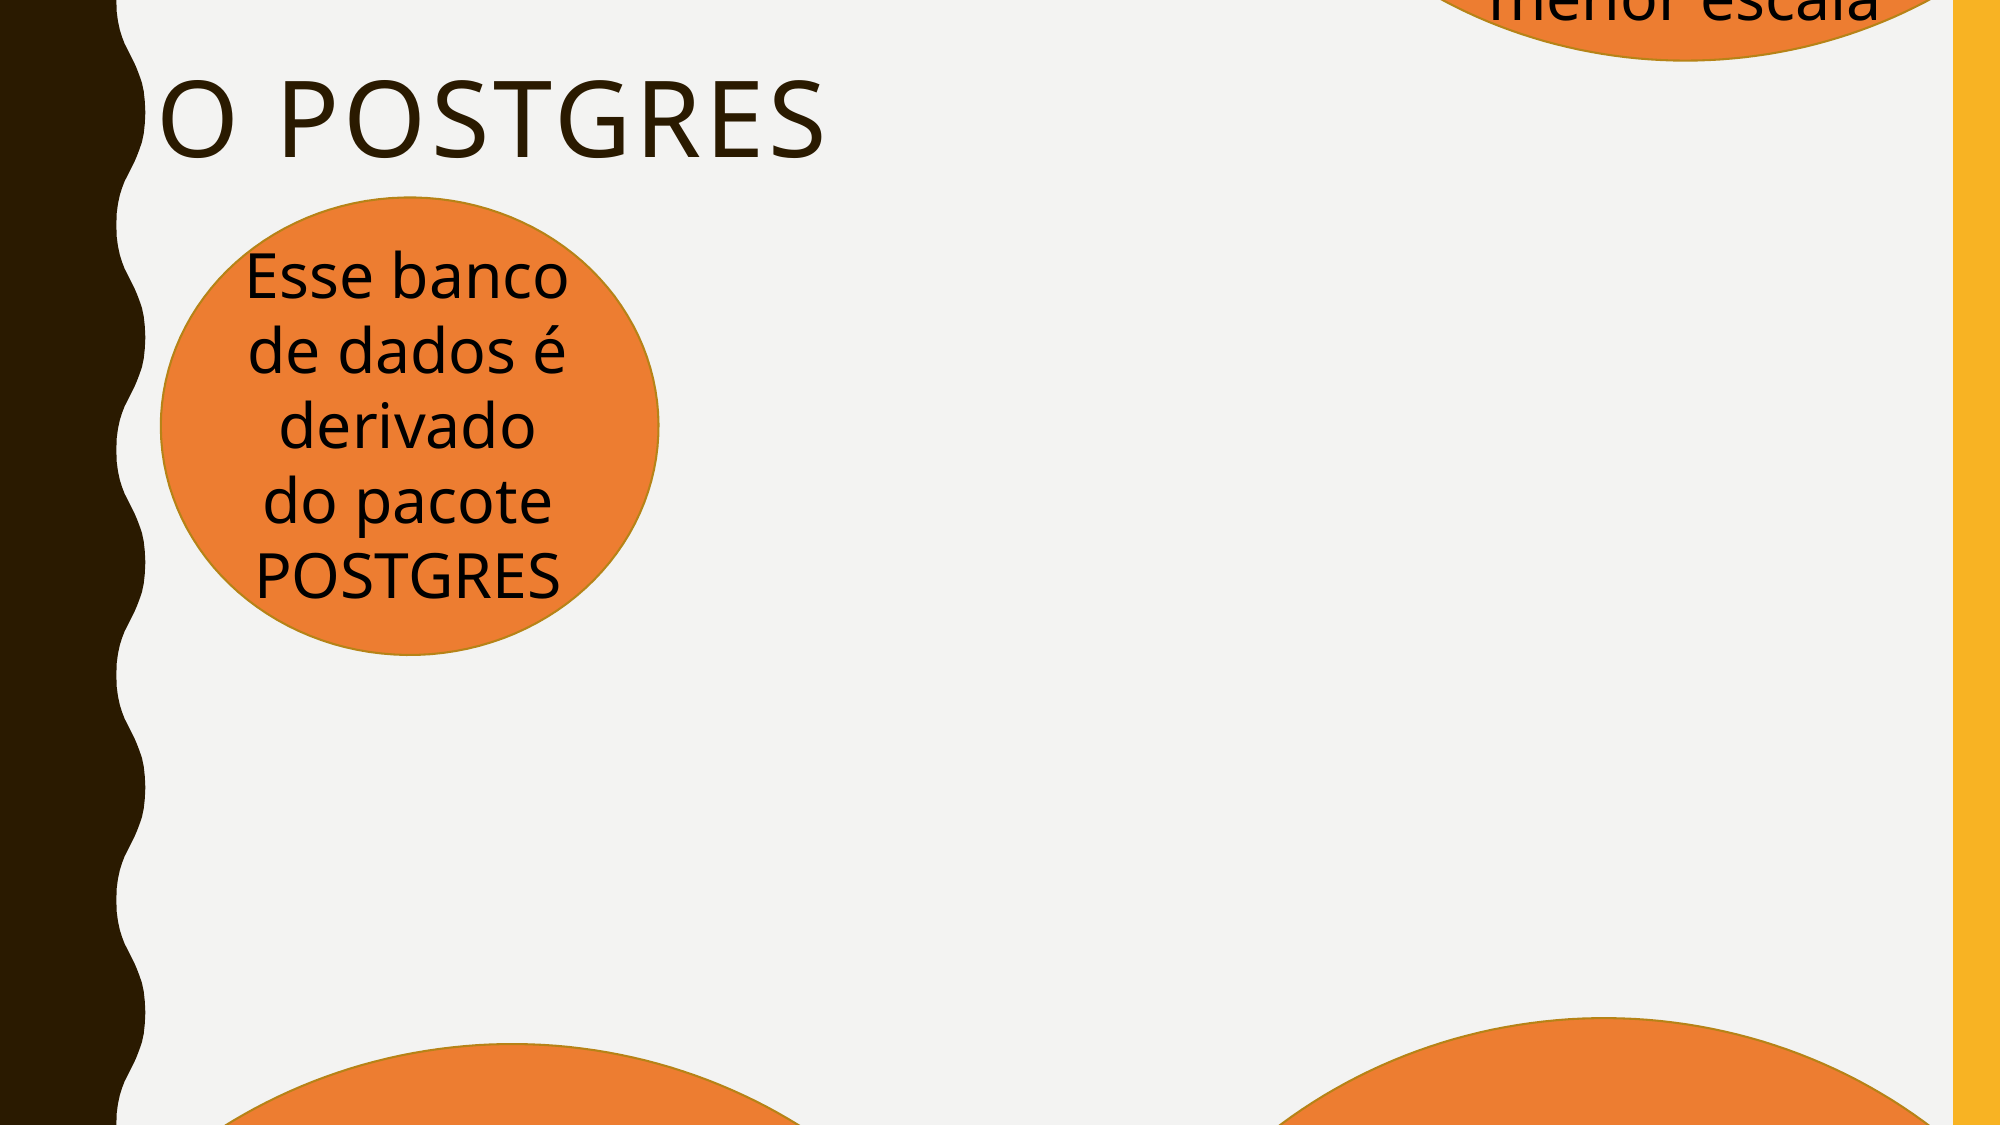

Tamanho máximo de dados
Ilimitado
Tamanho máximo de uma tabela
32TB
Tamanho máximo de uma linha
1.6TB
Tamanho máximo de um campo
1GB
Máximo de linhas por tabela
Ilimitado
Máximo de colunas por tabela
250-1600 (Depende do tipo de coluna)
Máximo de índices por tabela
Ilimitado
Em um banco de dados relacional, cada linha na tabela é um registro com uma ID exclusiva chamada chave. As colunas da tabela contêm atributos dos dados e cada registro geralmente tem um valor para cada atributo, facilitando o estabelecimento das relações entre os pontos de dados.
os servidores que permitem os serviços do postgresql são fornecidos por diferentes empresas e organizações pelo mundo, como awl fornecida pela amazon web servises, baku e barzan pela conova communications gmbh, etc.
É um banco de dados relacional de código aberto que foi criado pela OSI (open source initiative)
a principal linguagem de programação utilizada no desenvolvimento do postgresql 8.3.0 é o ansi c, mas tbm são usadas outras em menor escala
o postgres
BAnco de dados relacional
Um banco de dados relacional é um tipo de banco de dados que armazena e fornece acesso a pontos de dados relacionados entre si. Bancos de dados relacionais são baseados no modelo relacional, uma maneira intuitiva e direta de representar dados em tabelas.
Esse banco de dados é derivado do pacote POSTGRES
# É um banco de dados relacional de código aberto que foi criado pela OSI (open source initiative)
esse banco de dados tbm tem inumeras interfaces nativas, podendo ser acessado por: odbc, jdbc, c, c++, php, perl, tcl, ecpg, python e ruby.
escrito na universidade da california em barkeley, liderado pelo professor michael stonebraker e patrocinado pela  Defense Advanced Research Projects Agency (DARPA), the Army Research Office (ARO), the National Science Foundation (NSF), e ESL, inc. sua implementação começou em 1986, passando a ser postgre95 e sendo substituido pelo nome postgresql em 1996.
o postgresql se mantem por doações e pelo patrocinio de empresas como fujitsu, hub.og, ntt group, entre outros.
BENEFÍCIOS DO USO DO POSTGRES
BAnco de dados relacional
Um banco de dados relacional é um tipo de banco de dados que armazena e fornece acesso a pontos de dados relacionados entre si. Bancos de dados relacionais são baseados no modelo relacional, uma maneira intuitiva e direta de representar dados em tabelas.